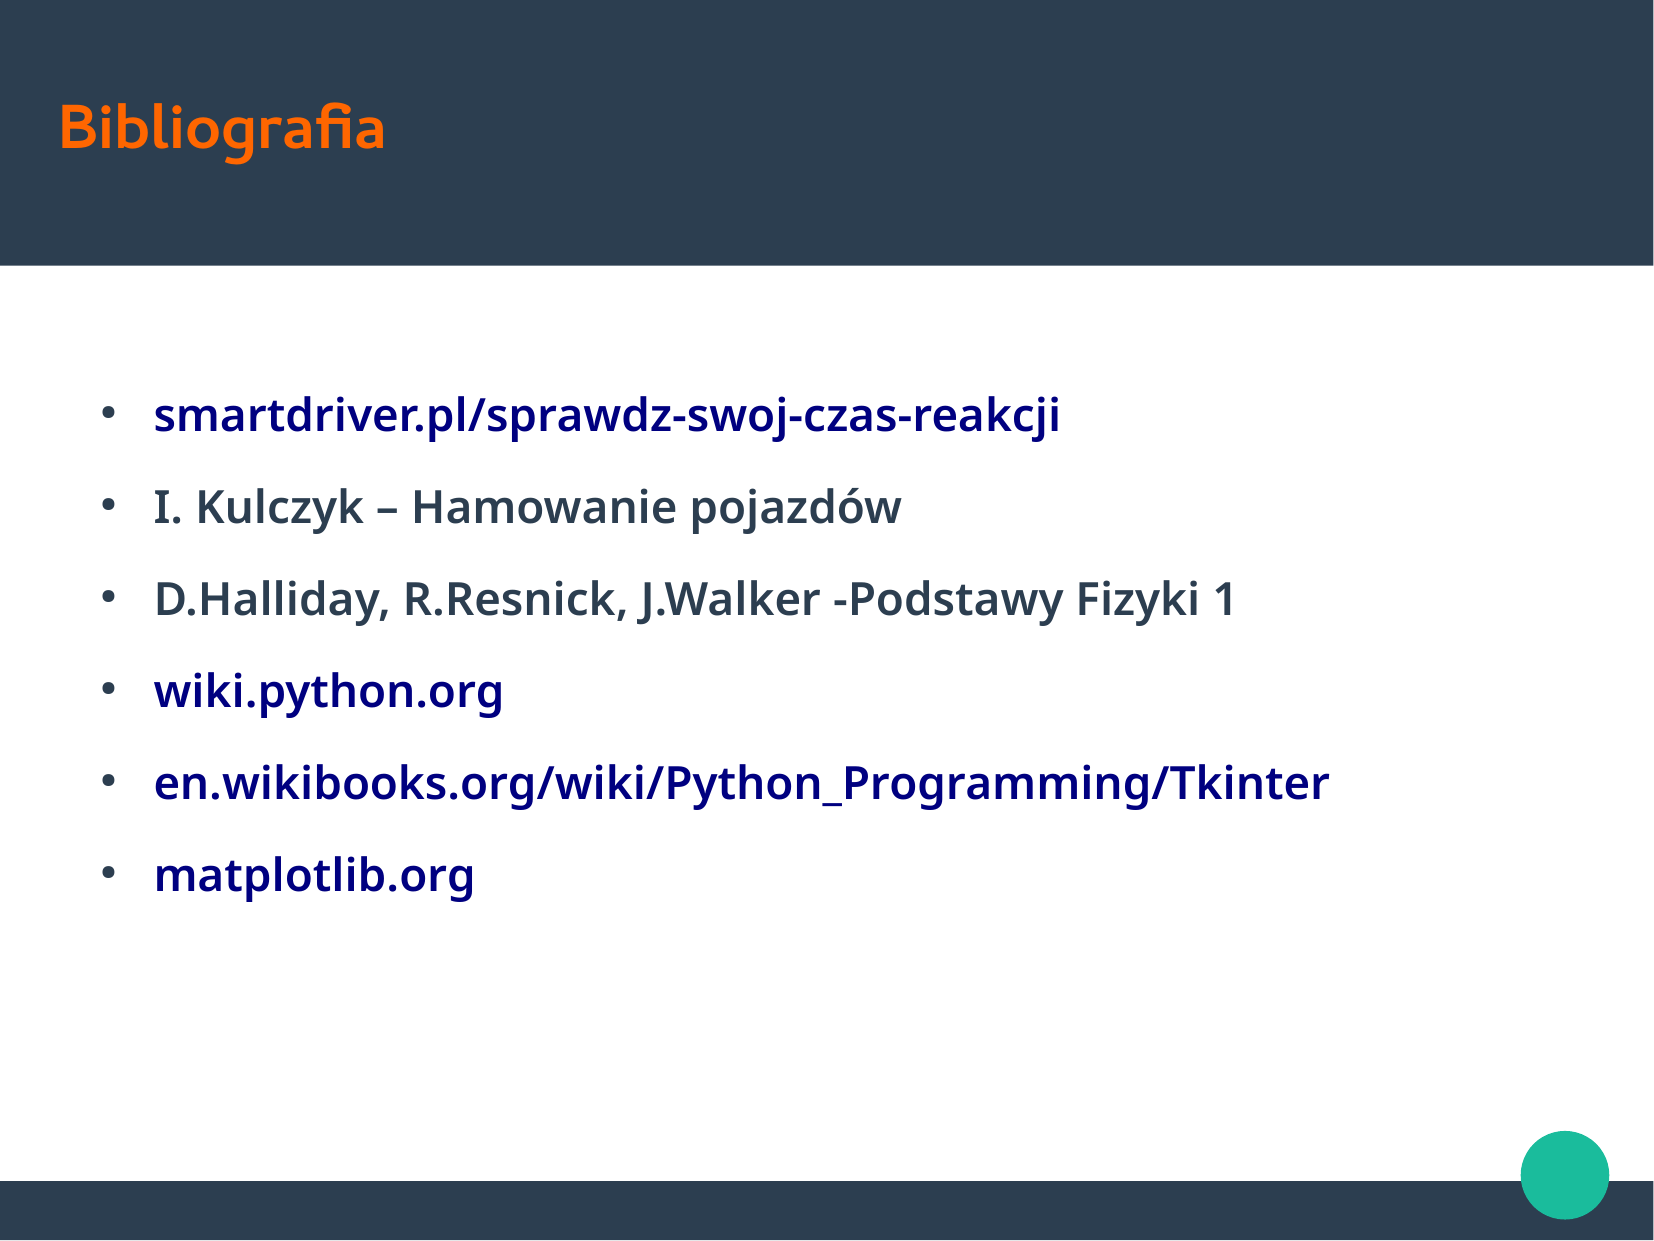

# Bibliografia
smartdriver.pl/sprawdz-swoj-czas-reakcji
I. Kulczyk – Hamowanie pojazdów
D.Halliday, R.Resnick, J.Walker -Podstawy Fizyki 1
wiki.python.org
en.wikibooks.org/wiki/Python_Programming/Tkinter
matplotlib.org